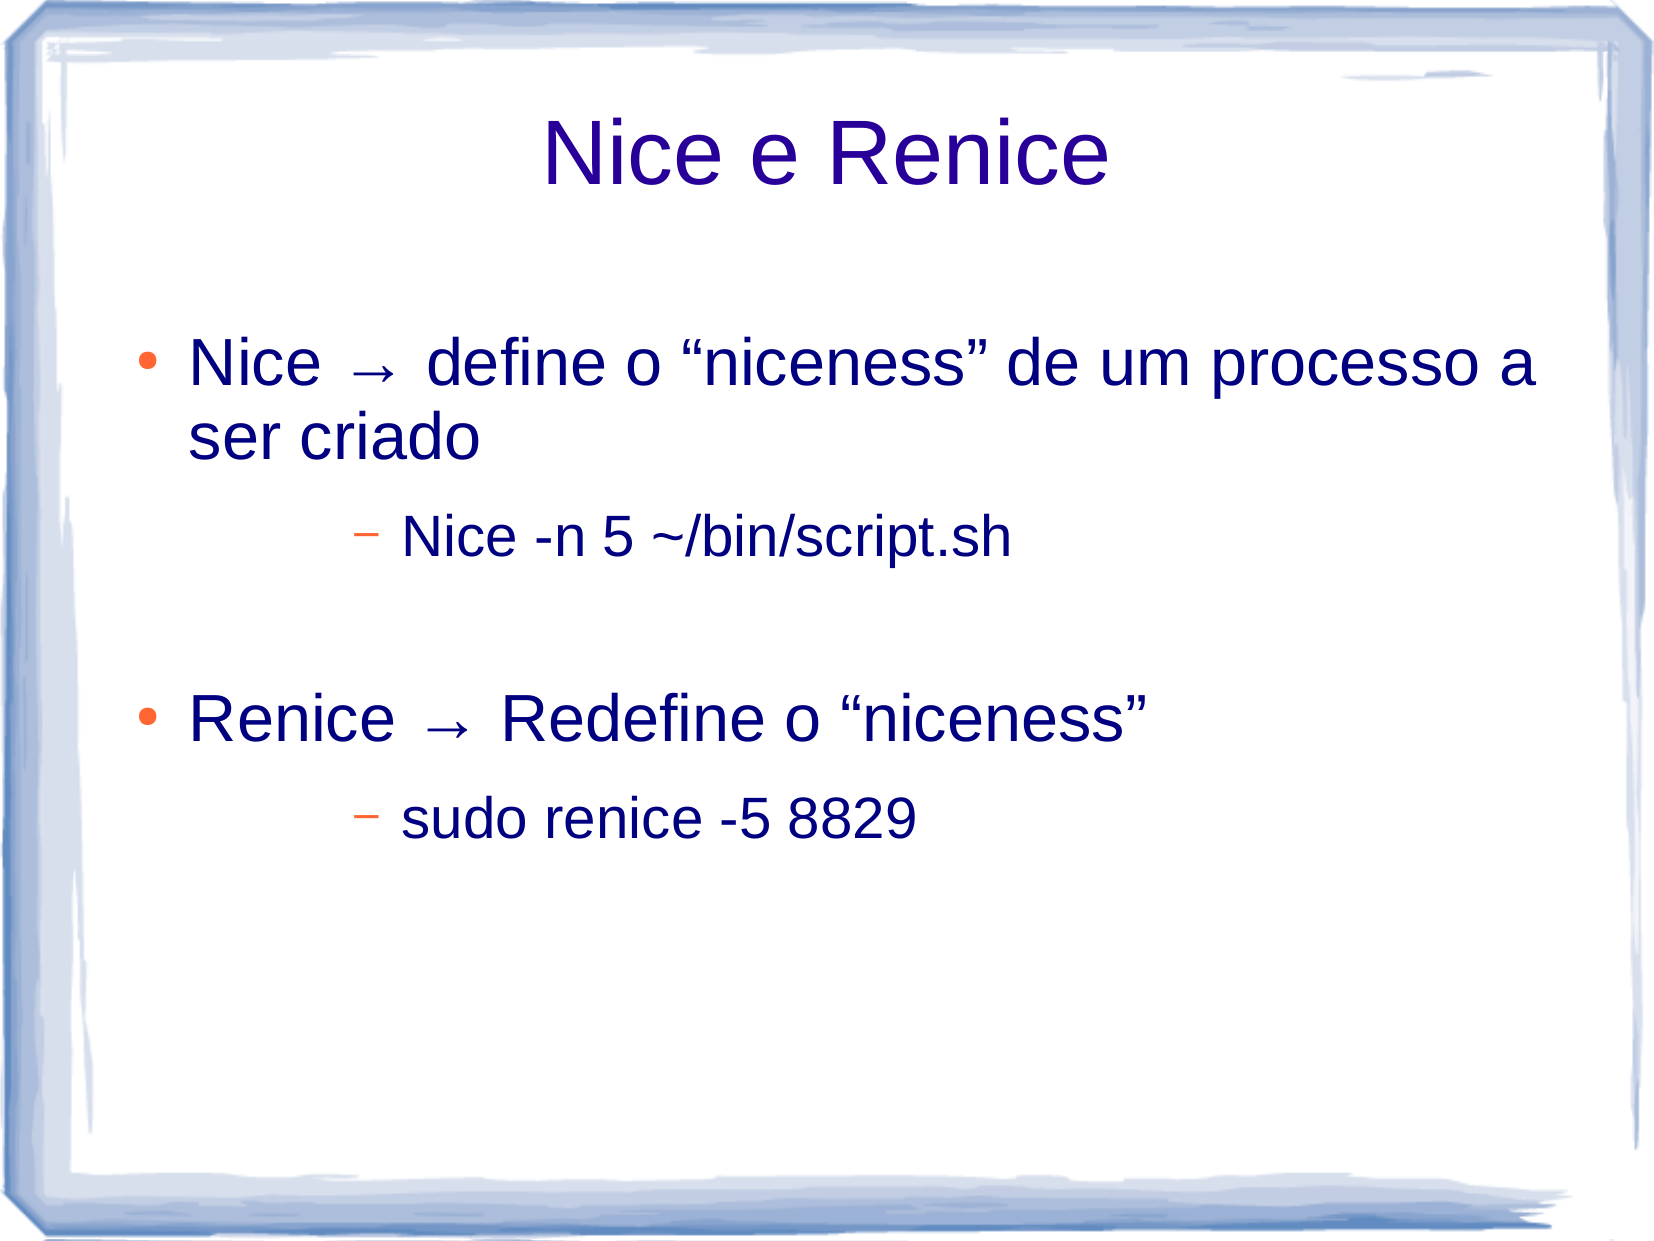

# Nice e Renice
Nice → define o “niceness” de um processo a ser criado
Nice -n 5 ~/bin/script.sh
Renice → Redefine o “niceness”
sudo renice -5 8829